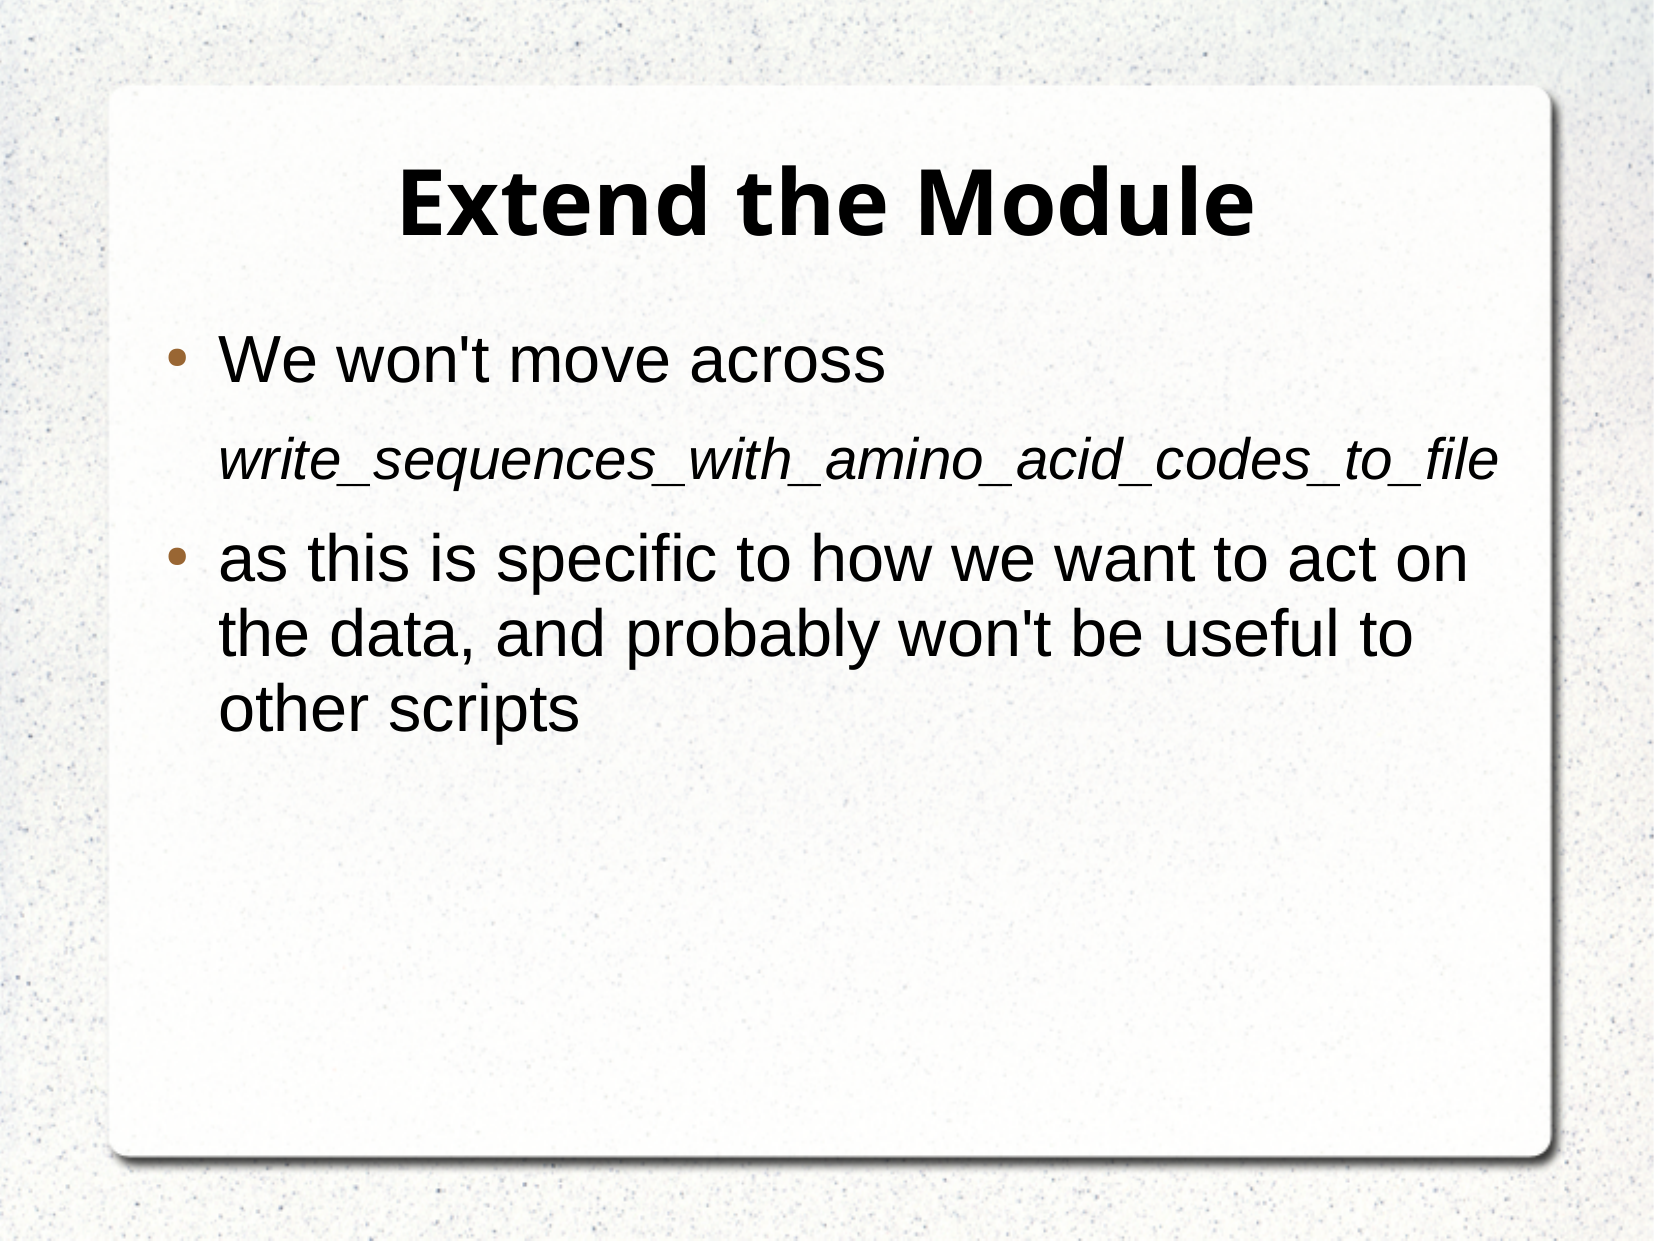

# Extend the Module
We won't move across
write_sequences_with_amino_acid_codes_to_file
as this is specific to how we want to act on the data, and probably won't be useful to other scripts